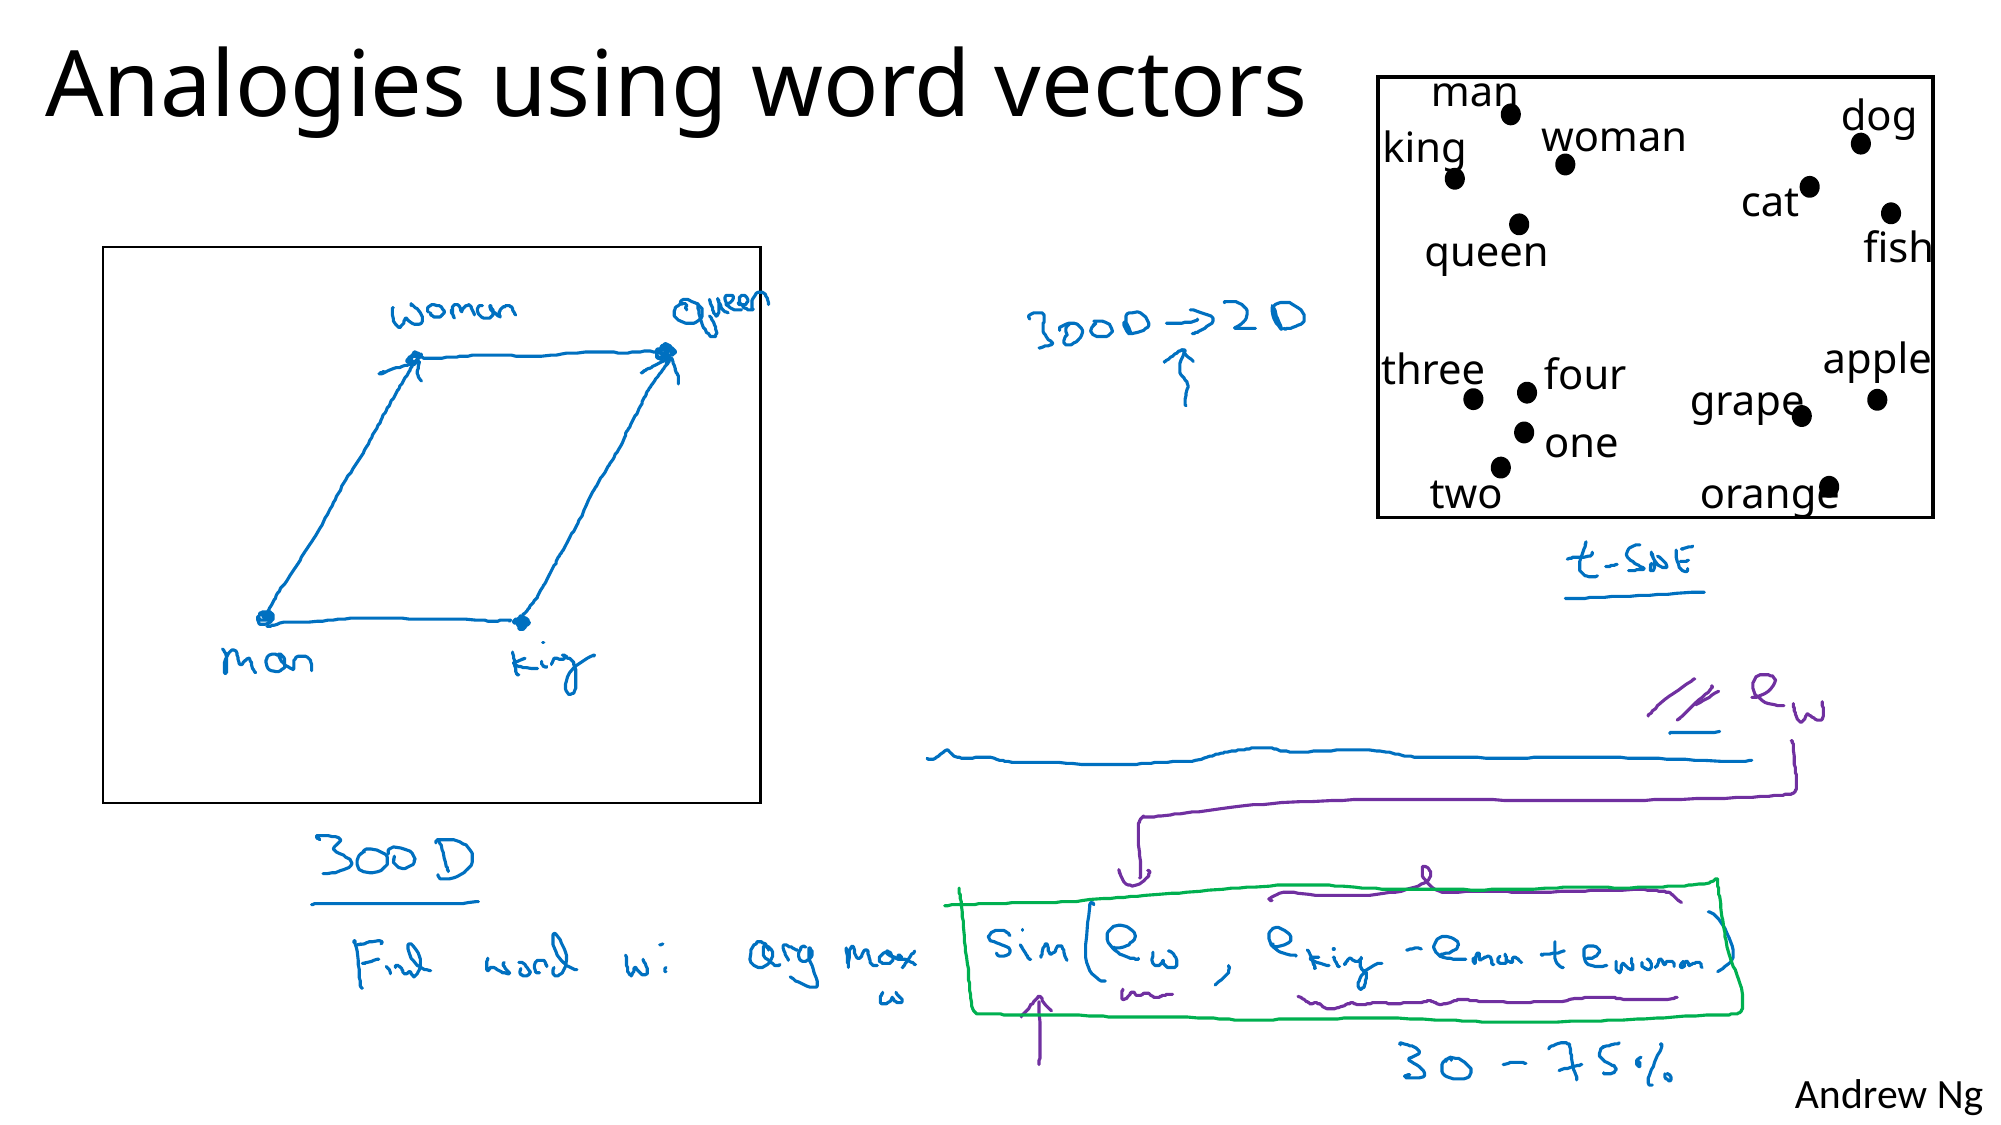

# Analogies using word vectors
man
woman
king
queen
dog
cat
fish
apple
grape
orange
three
four
one
two